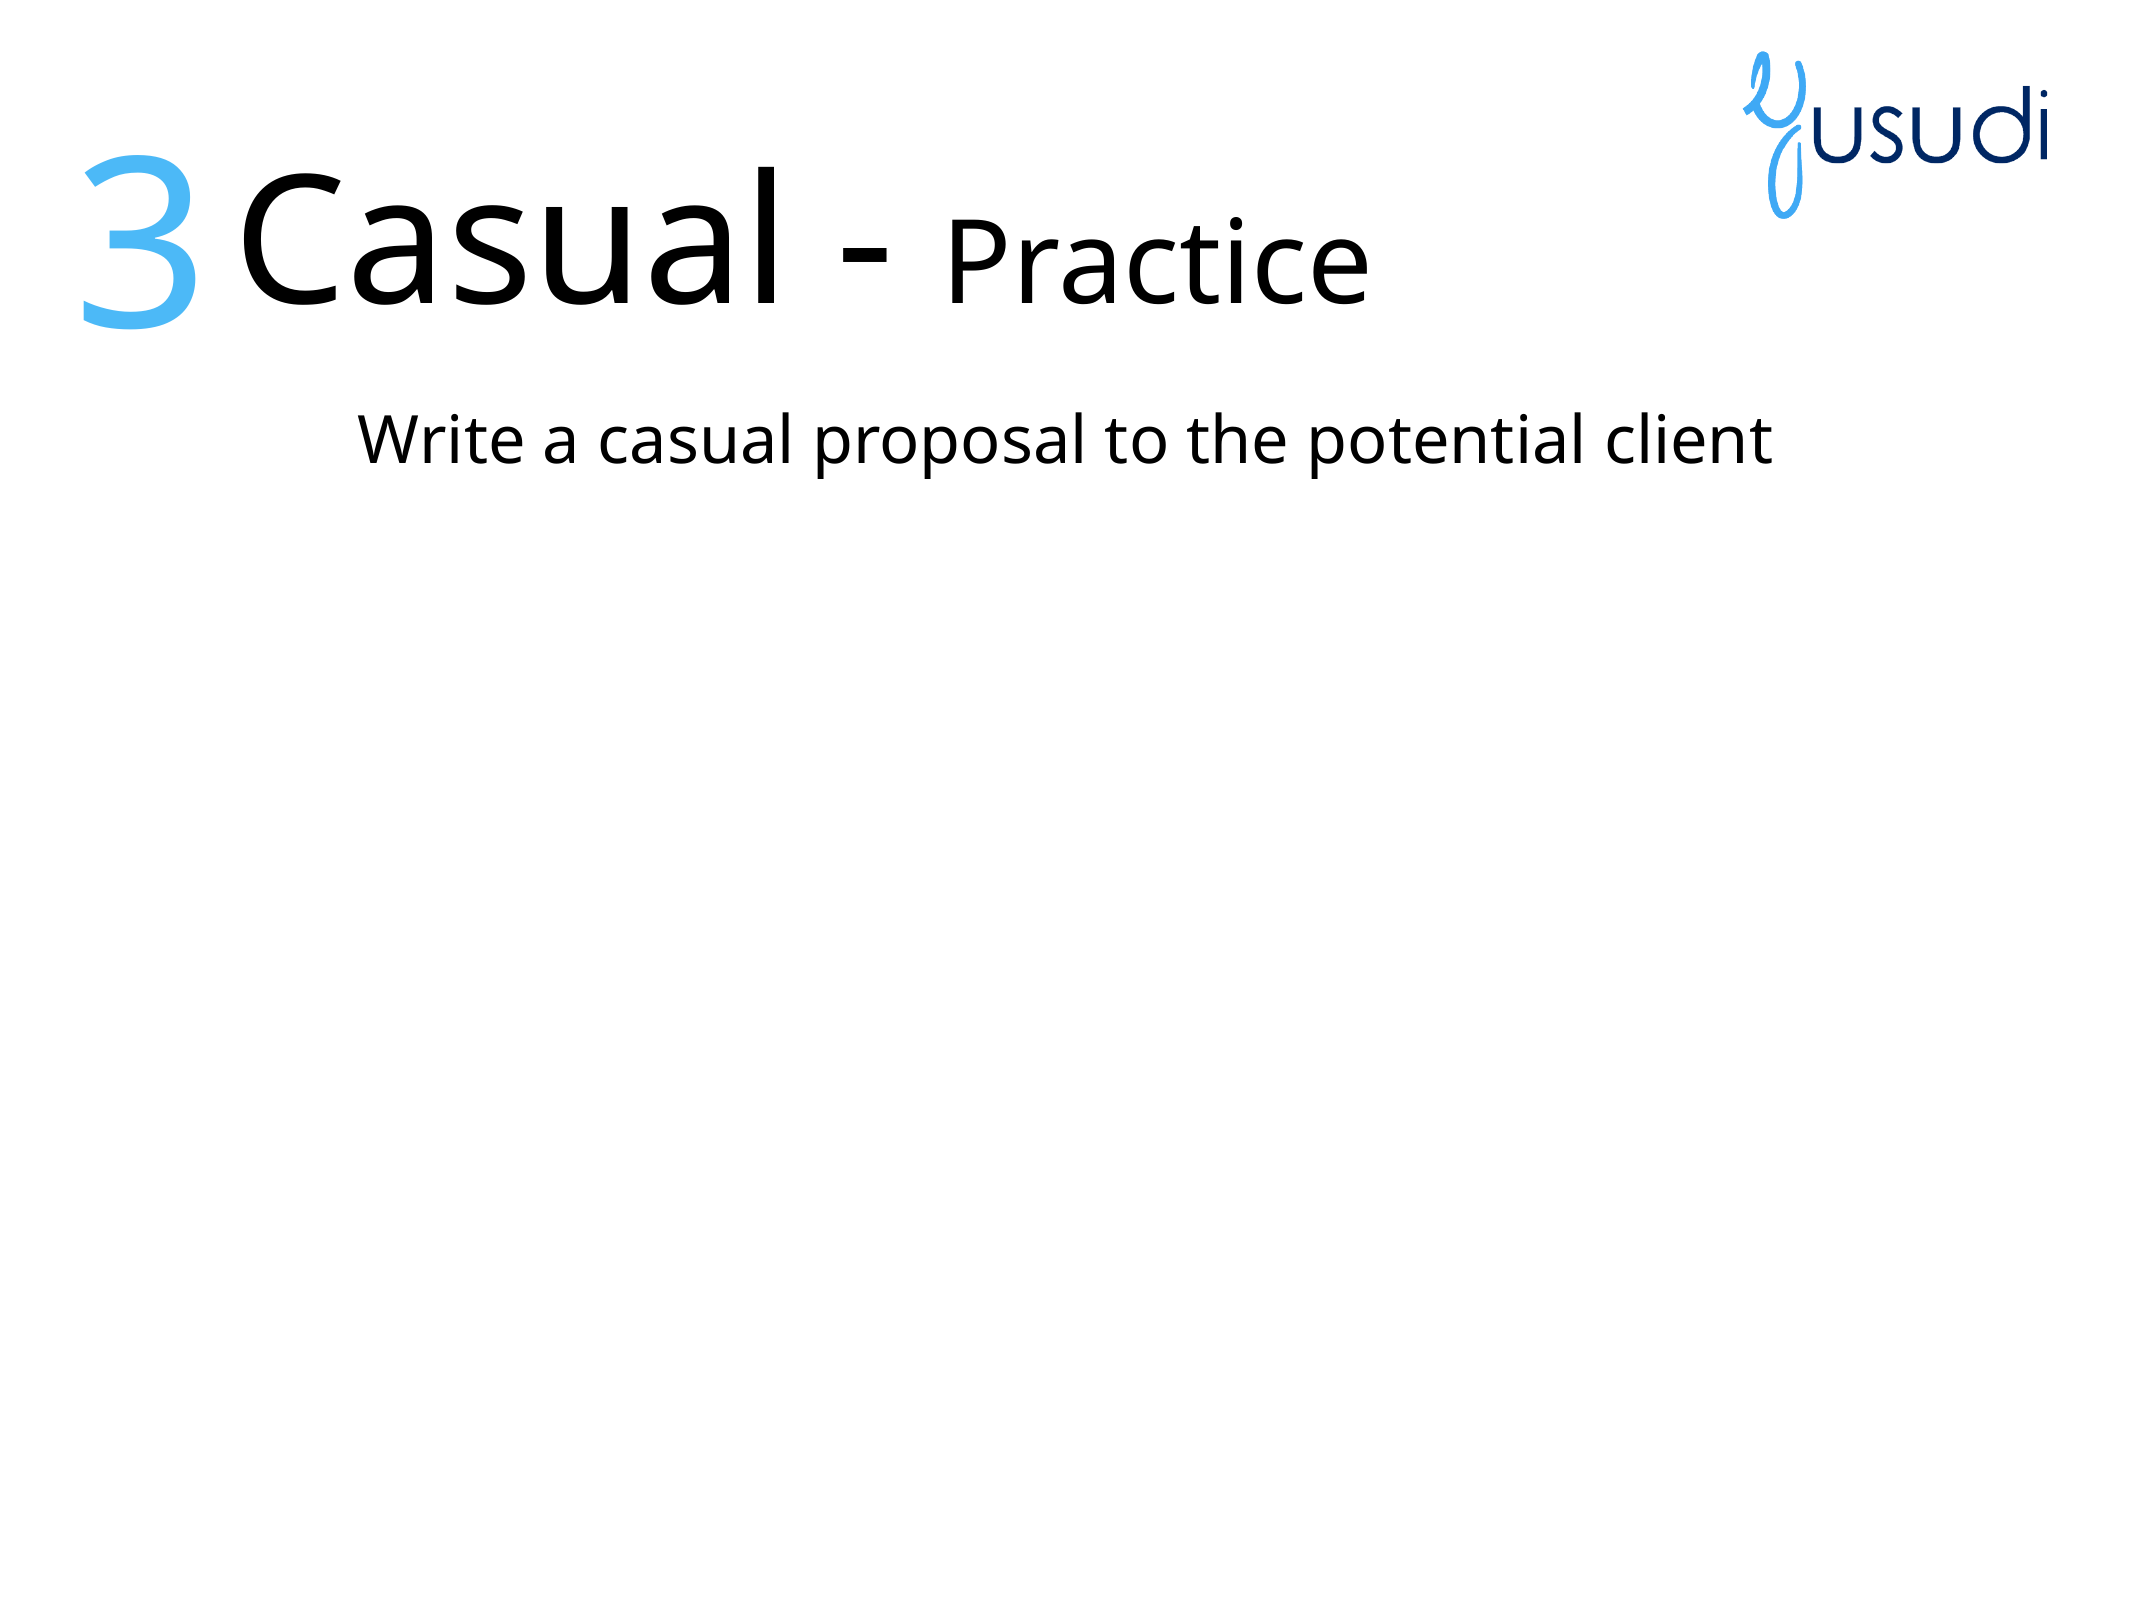

3
Casual - Practice
Write a casual proposal to the potential client